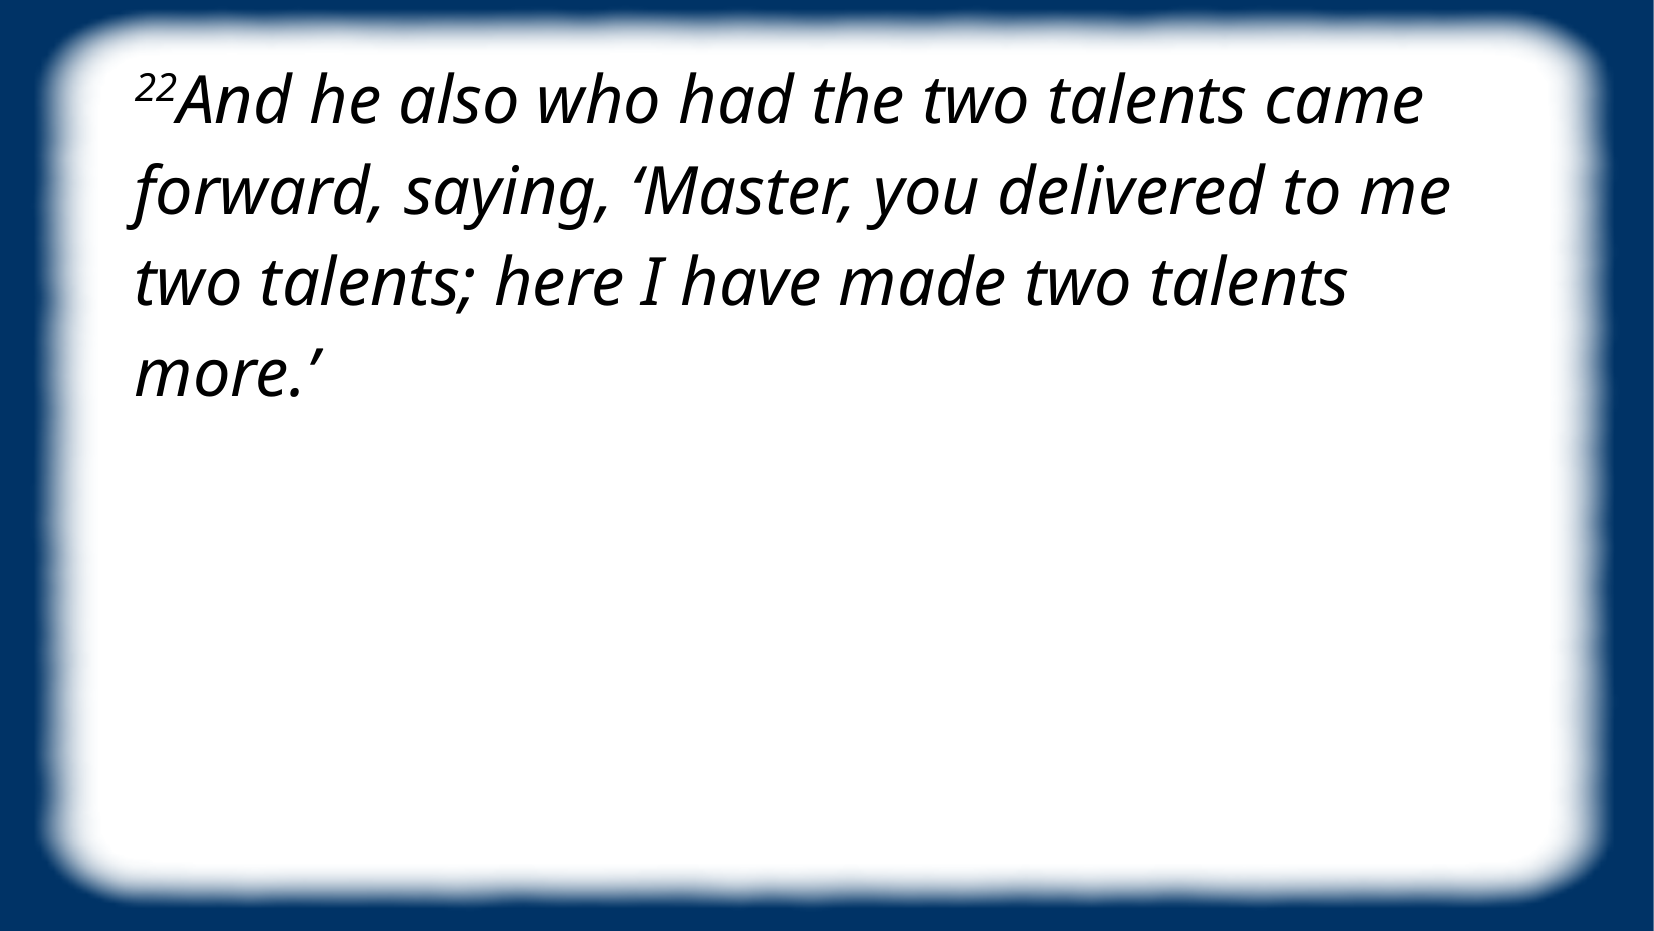

22And he also who had the two talents came forward, saying, ‘Master, you delivered to me two talents; here I have made two talents more.’